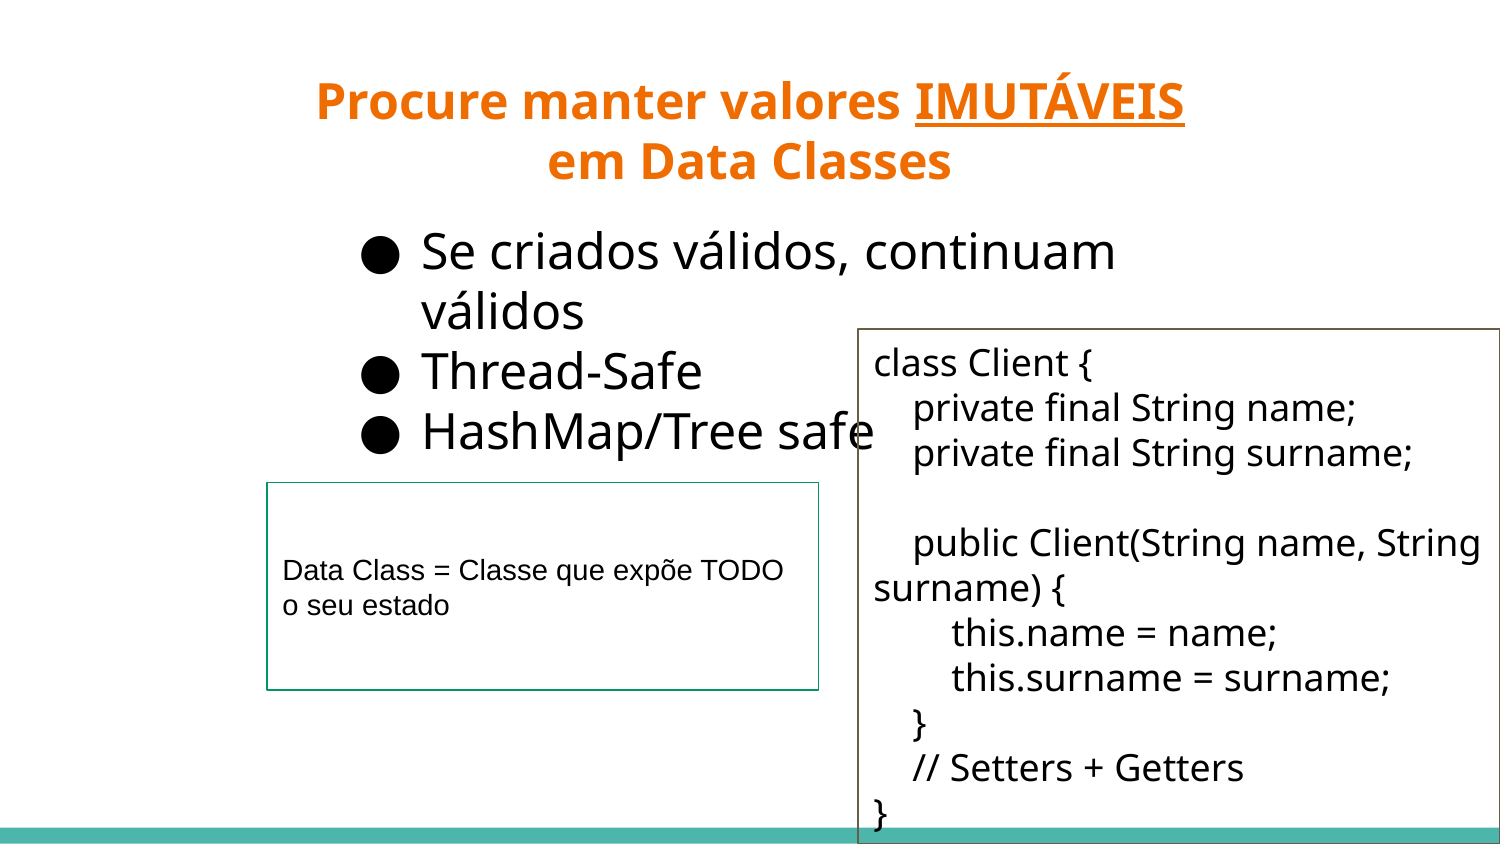

Procure manter valores IMUTÁVEIS em Data Classes
Se criados válidos, continuam válidos
Thread-Safe
HashMap/Tree safe
class Client {
 private final String name;
 private final String surname;
 public Client(String name, String surname) {
 this.name = name;
 this.surname = surname;
 }
 // Setters + Getters
}
Data Class = Classe que expõe TODO o seu estado